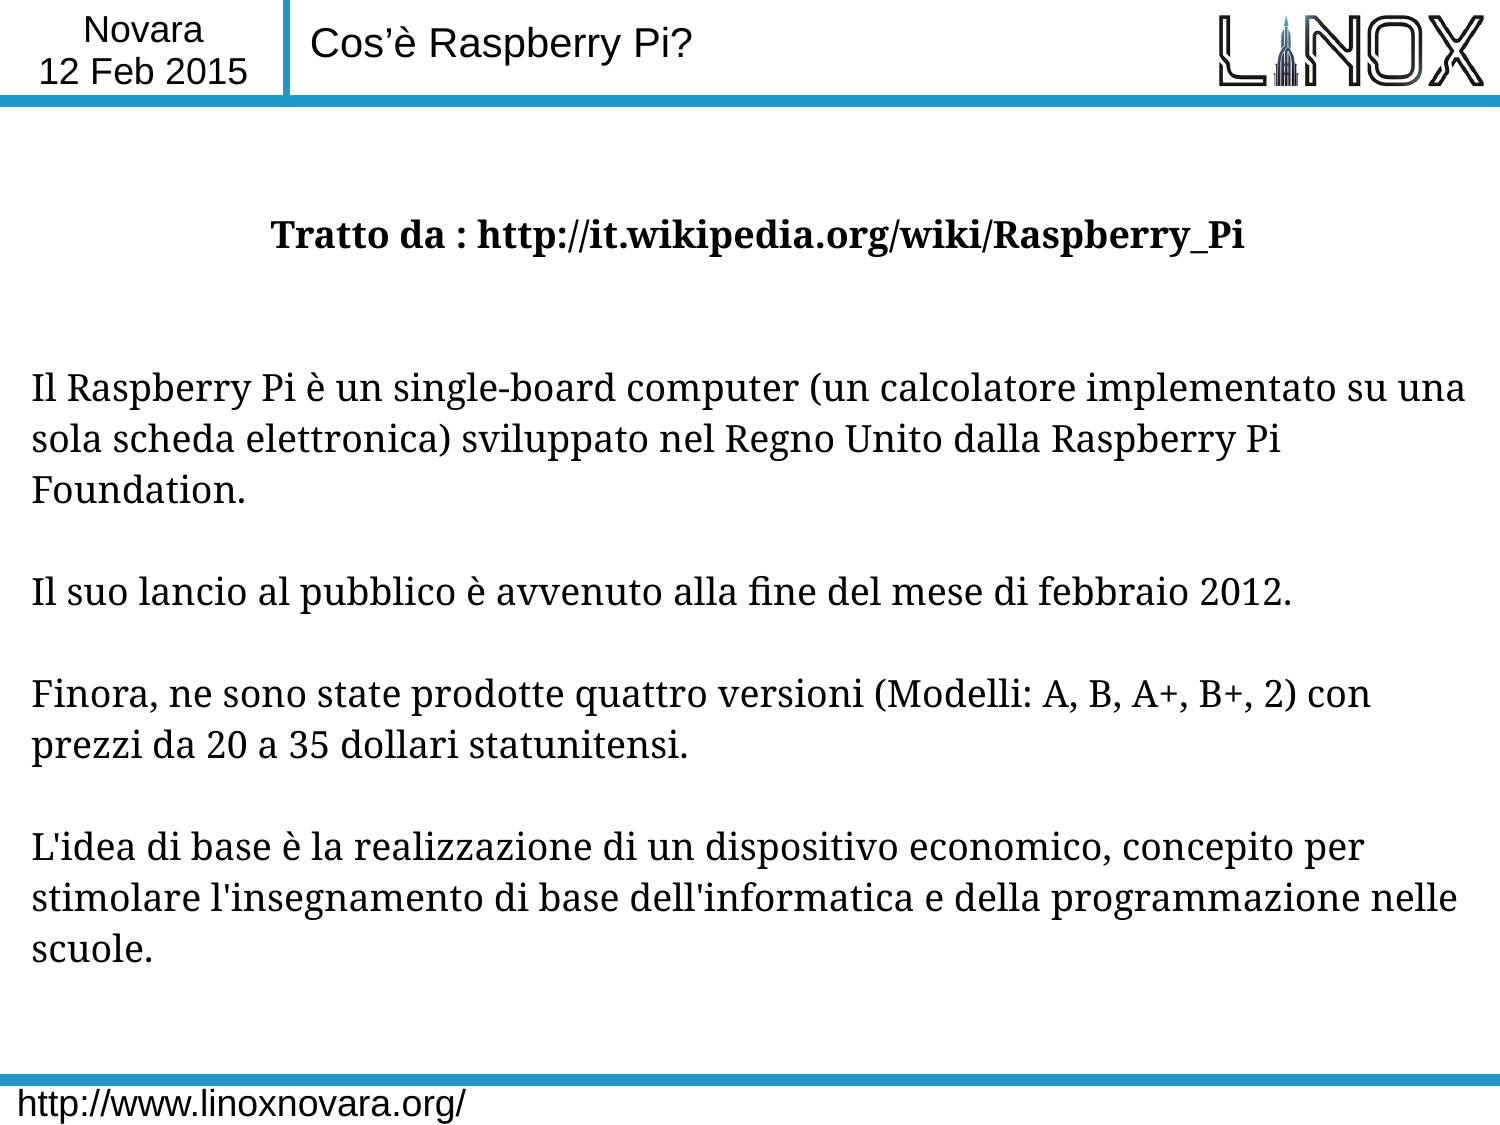

# Cos’è Raspberry Pi?
Tratto da : http://it.wikipedia.org/wiki/Raspberry_Pi
Il Raspberry Pi è un single-board computer (un calcolatore implementato su una sola scheda elettronica) sviluppato nel Regno Unito dalla Raspberry Pi Foundation.
Il suo lancio al pubblico è avvenuto alla fine del mese di febbraio 2012.
Finora, ne sono state prodotte quattro versioni (Modelli: A, B, A+, B+, 2) con prezzi da 20 a 35 dollari statunitensi.
L'idea di base è la realizzazione di un dispositivo economico, concepito per stimolare l'insegnamento di base dell'informatica e della programmazione nelle scuole.